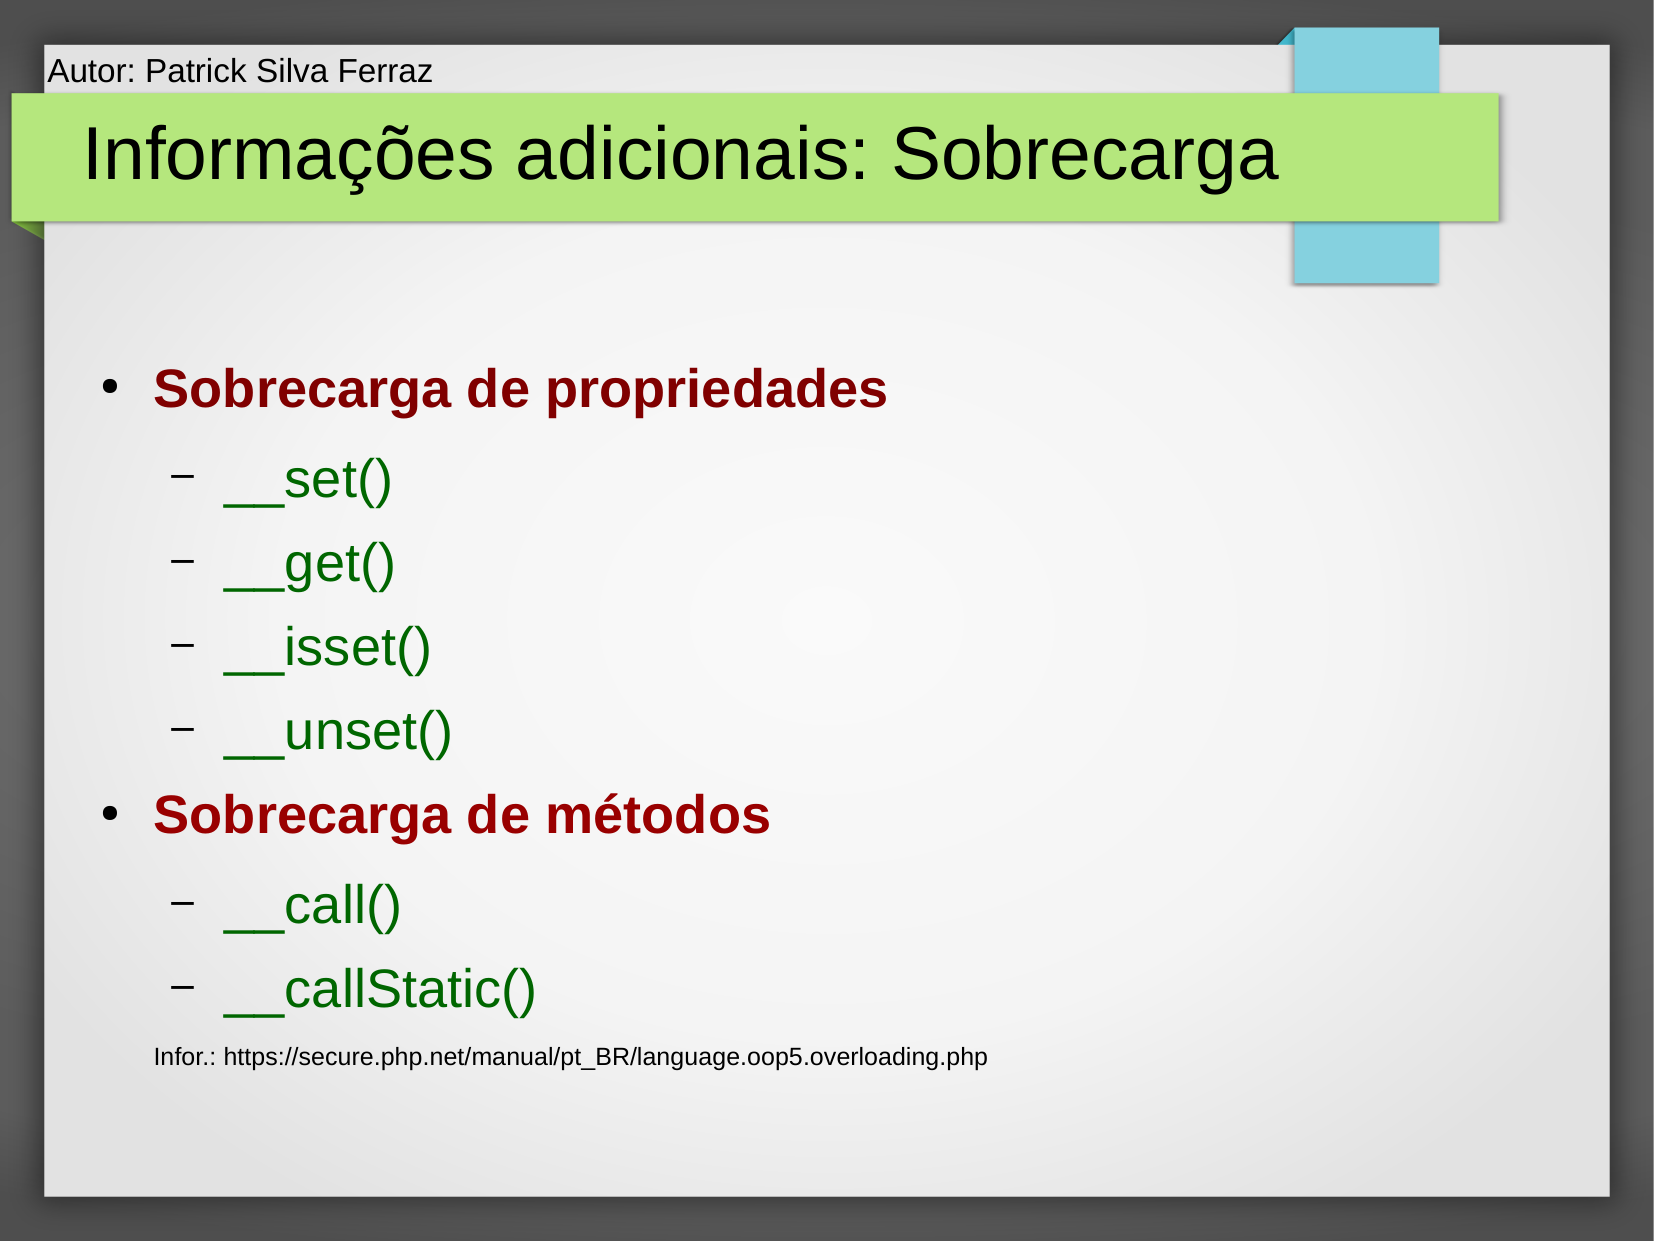

Autor: Patrick Silva Ferraz
# Informações adicionais: Sobrecarga
Sobrecarga de propriedades
__set()
__get()
__isset()
__unset()
Sobrecarga de métodos
__call()
__callStatic()
Infor.: https://secure.php.net/manual/pt_BR/language.oop5.overloading.php